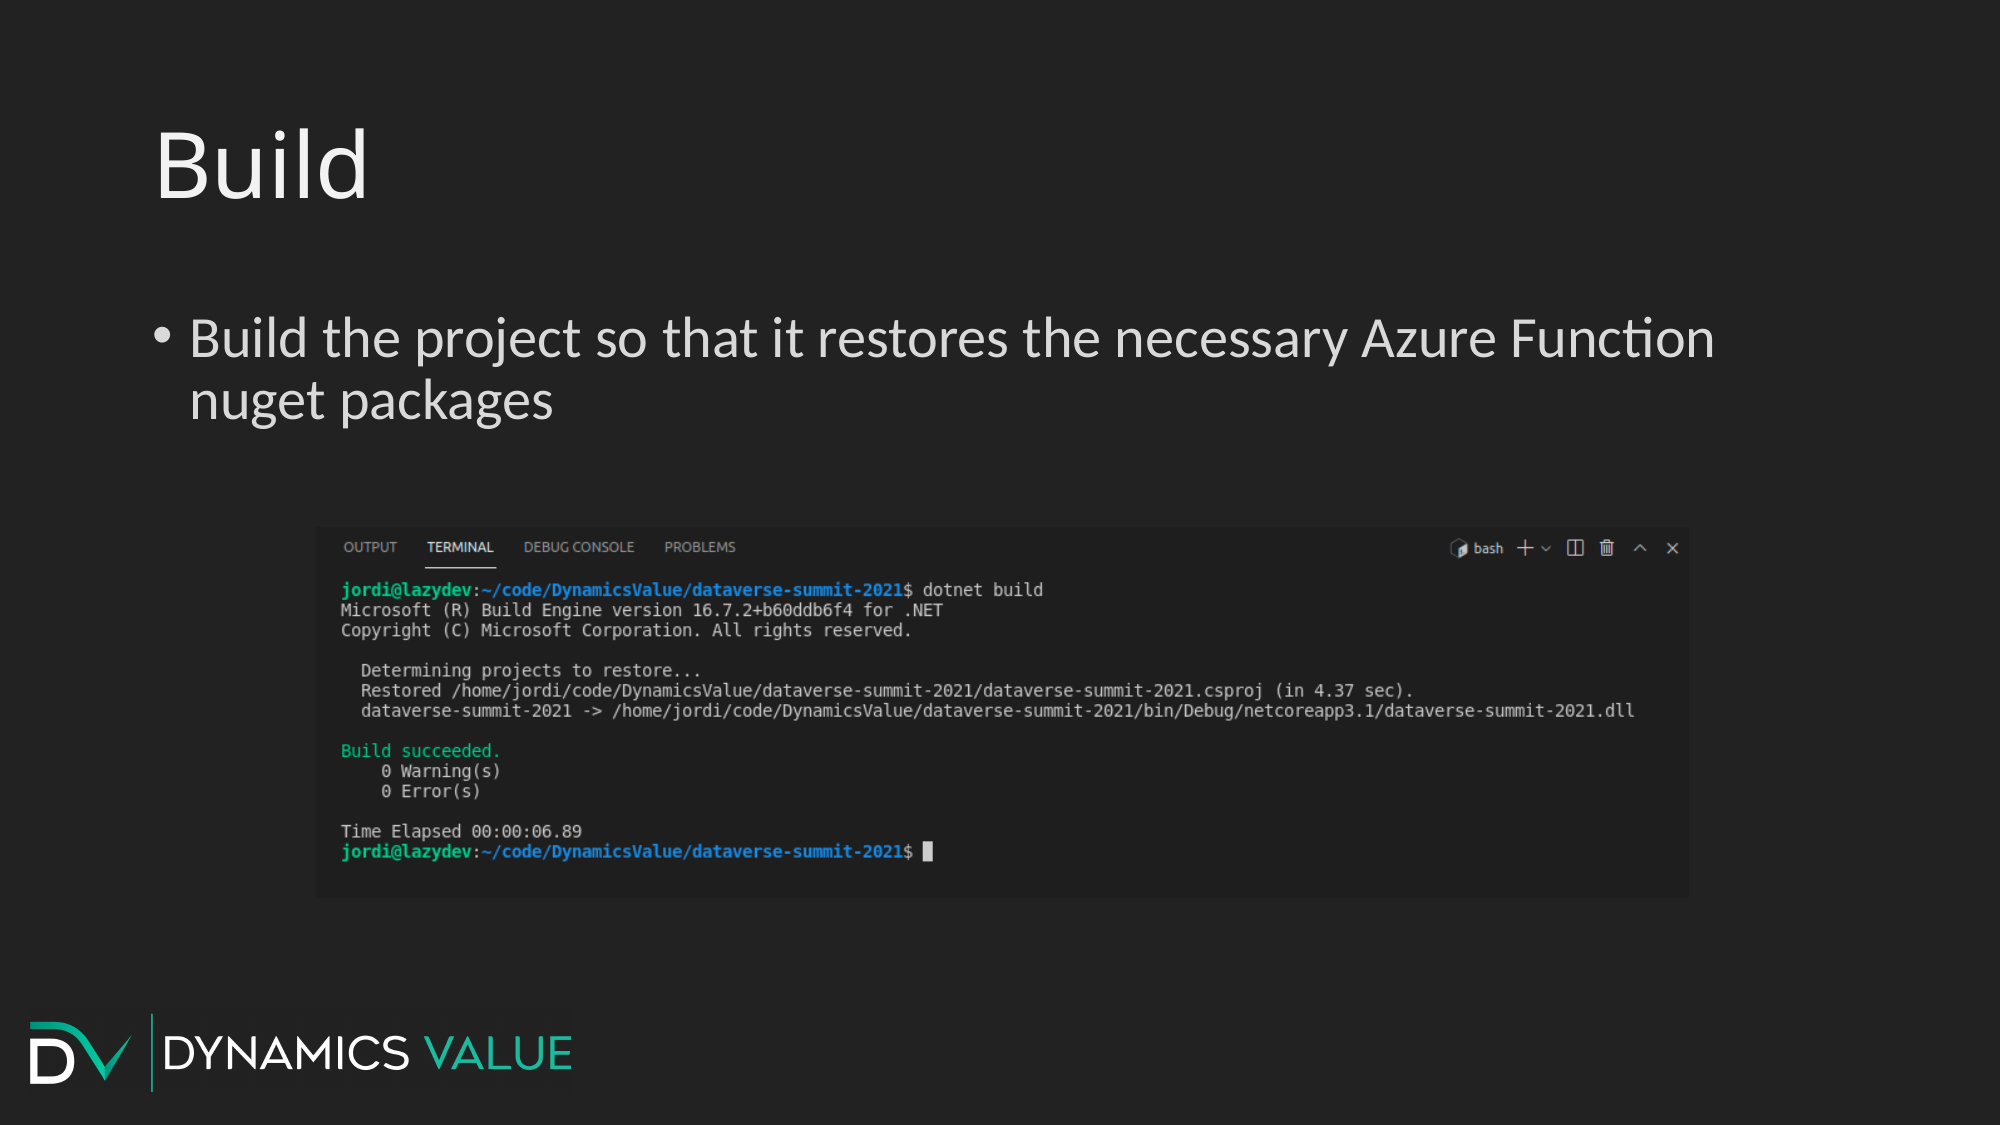

Build
Build the project so that it restores the necessary Azure Function nuget packages